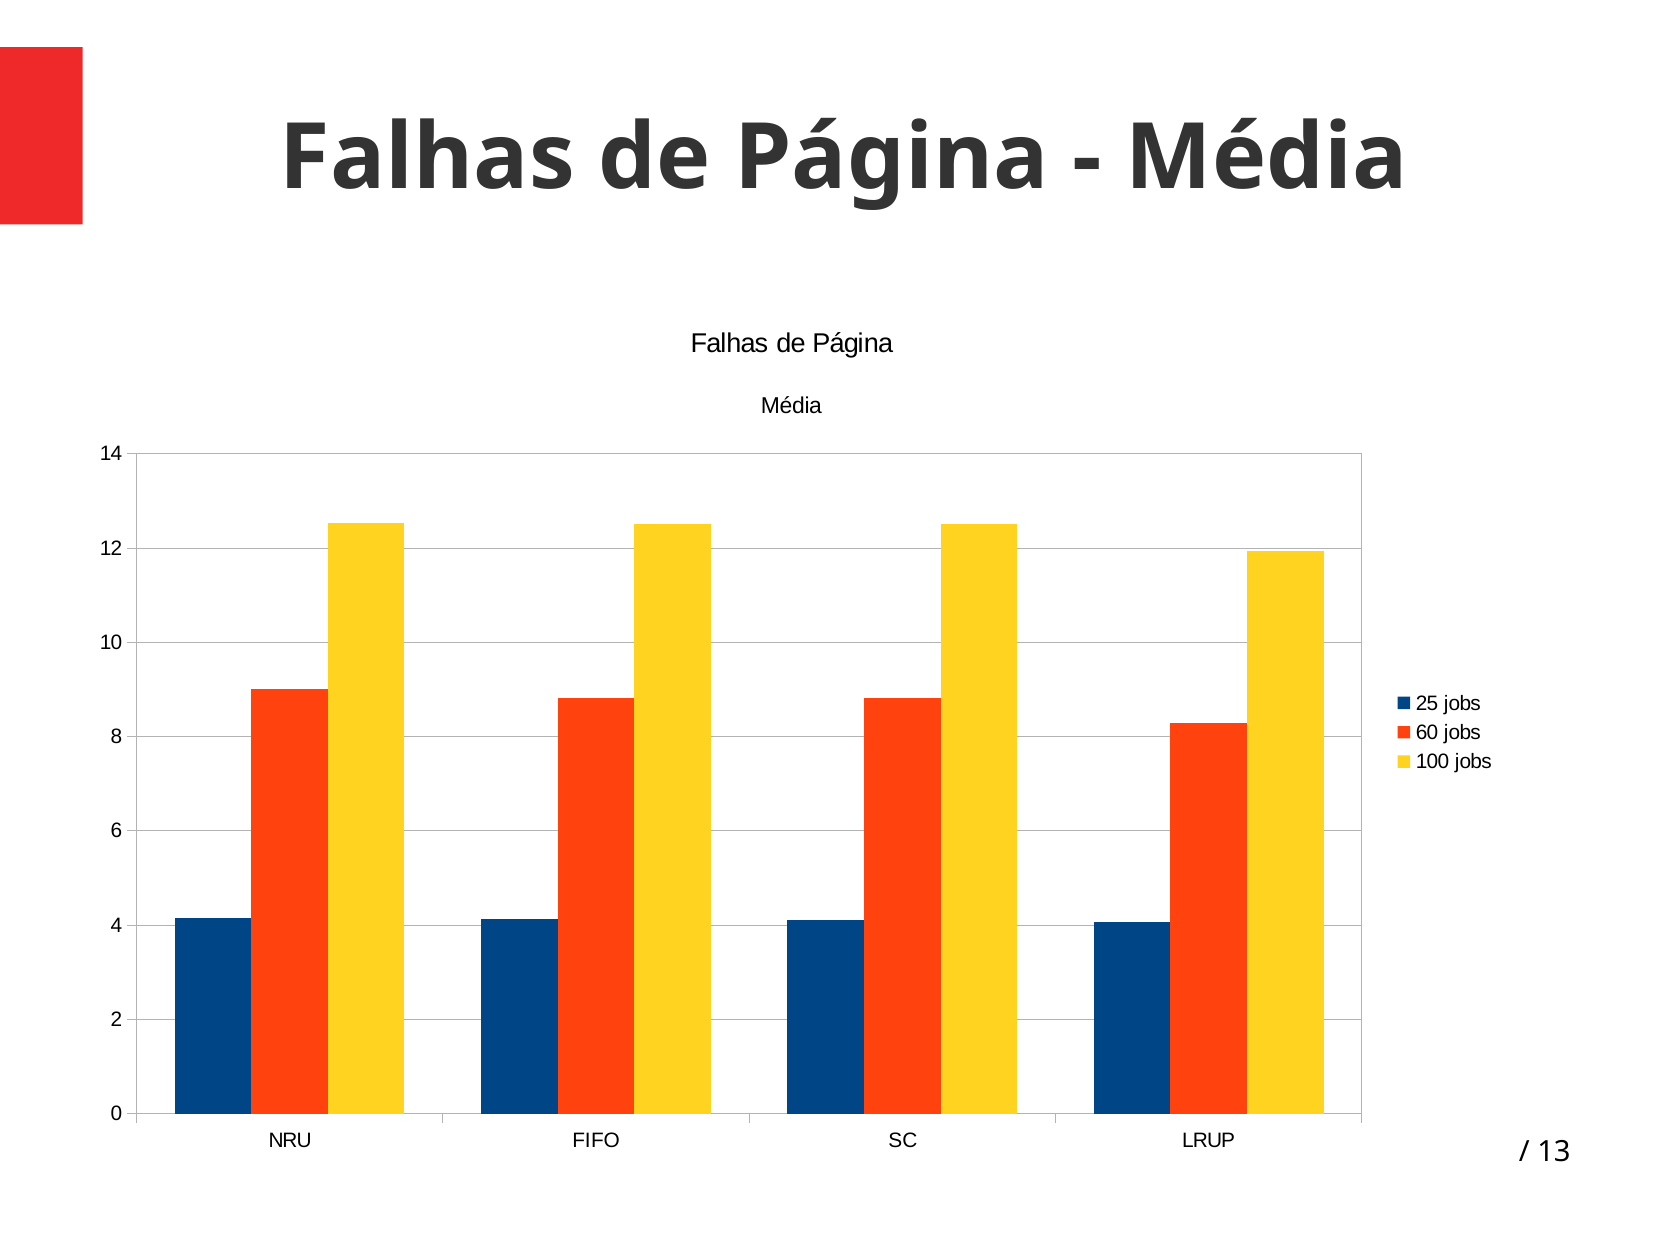

# Falhas de Página - Média
### Chart: Falhas de Página
Média
| Category | 25 jobs | 60 jobs | 100 jobs |
|---|---|---|---|
| NRU | 4.14 | 9.00588812561335 | 12.5377821393523 |
| FIFO | 4.11866666666667 | 8.82335623159961 | 12.5103042198234 |
| SC | 4.11466666666667 | 8.82531894013739 | 12.5073601570167 |
| LRUP | 4.05466666666667 | 8.28655544651619 | 11.9362119725221 |11